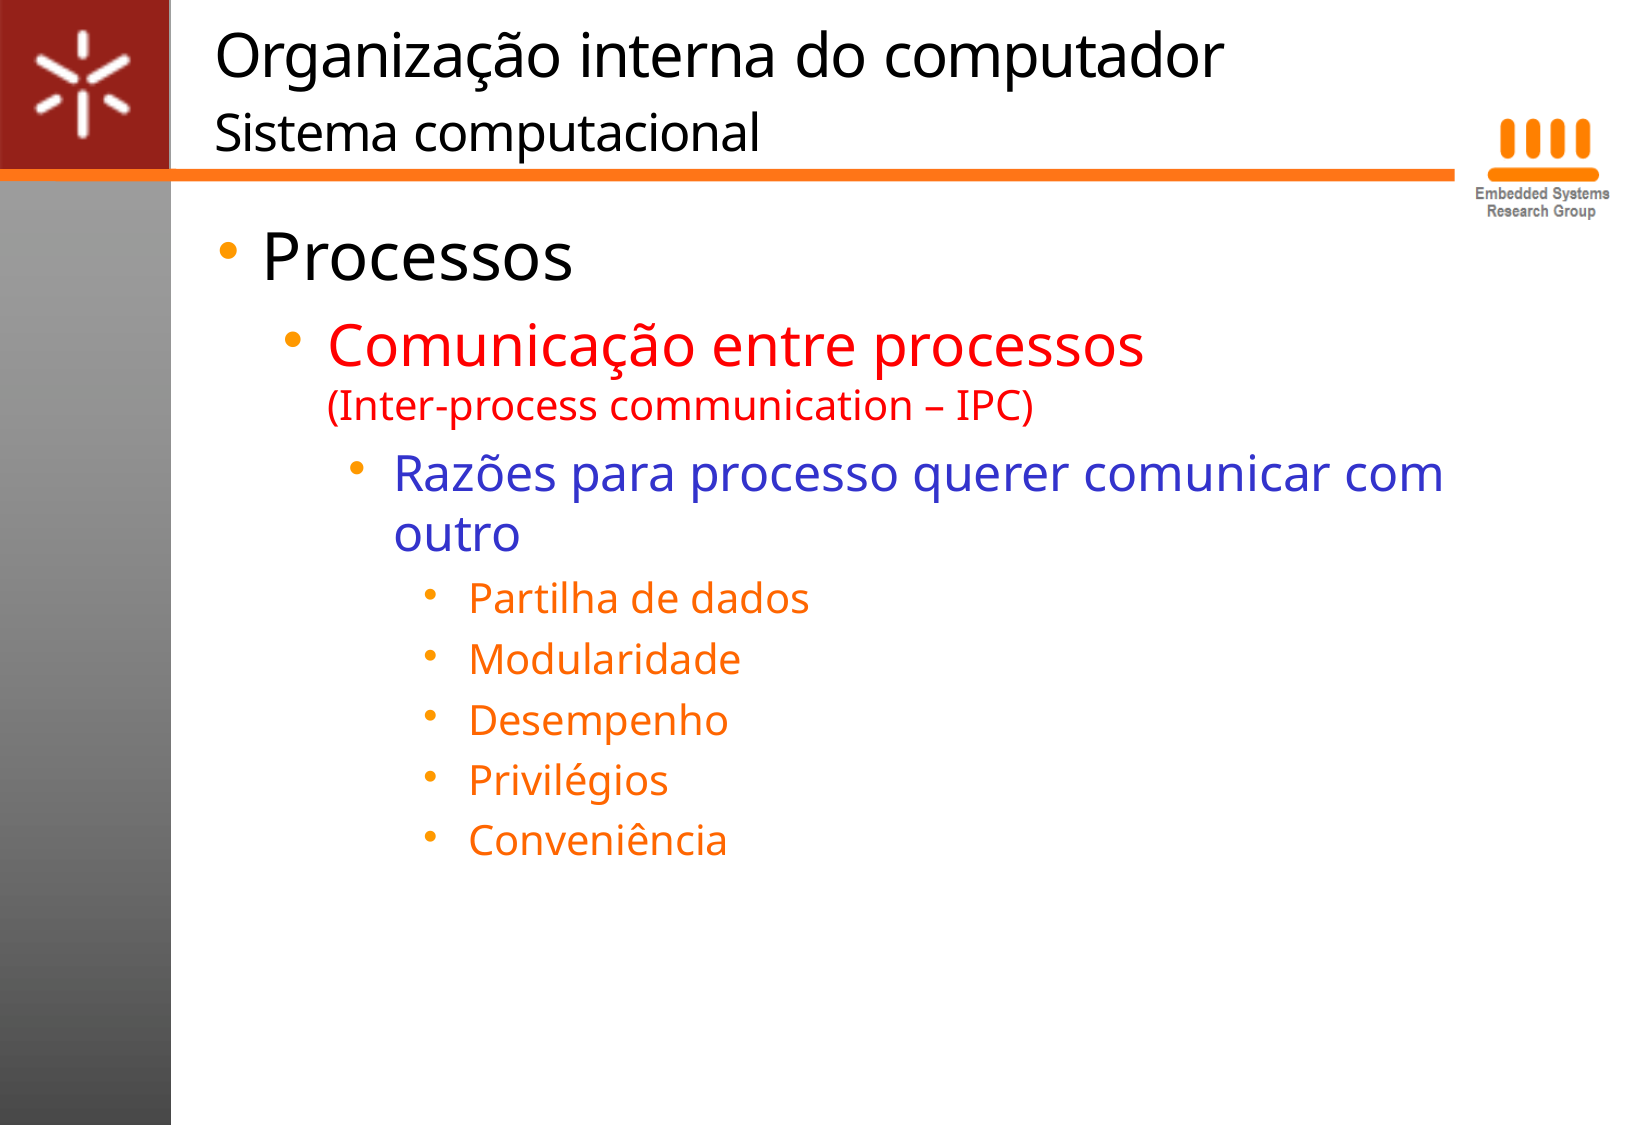

# Organização interna do computador Sistema computacional
Processos
Comunicação entre processos
(Inter-process communication – IPC)
Razões para processo querer comunicar com outro
Partilha de dados
Modularidade
Desempenho
Privilégios
Conveniência